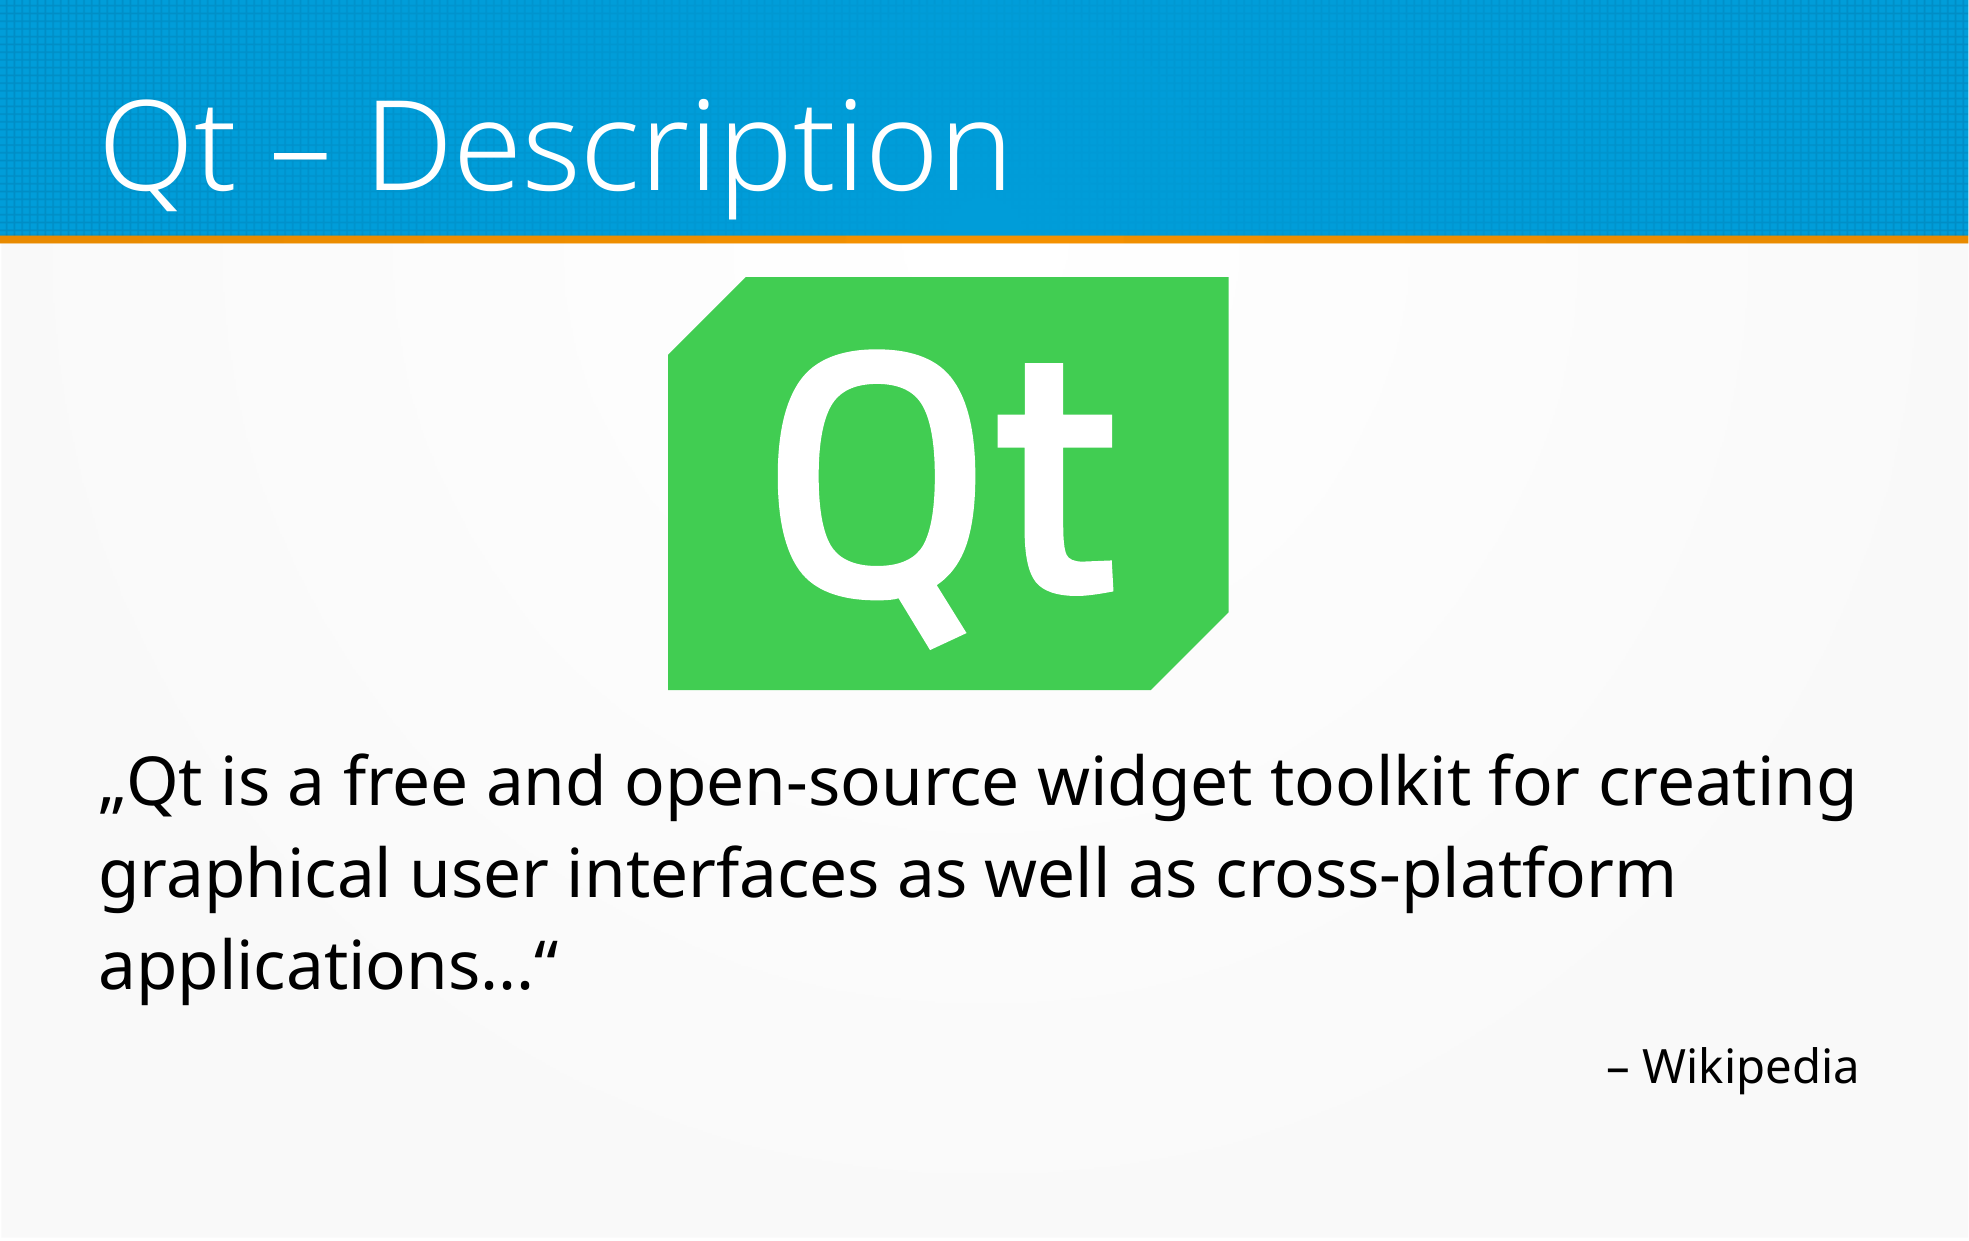

# Qt – Description
„Qt is a free and open-source widget toolkit for creating graphical user interfaces as well as cross-platform applications...“
– Wikipedia